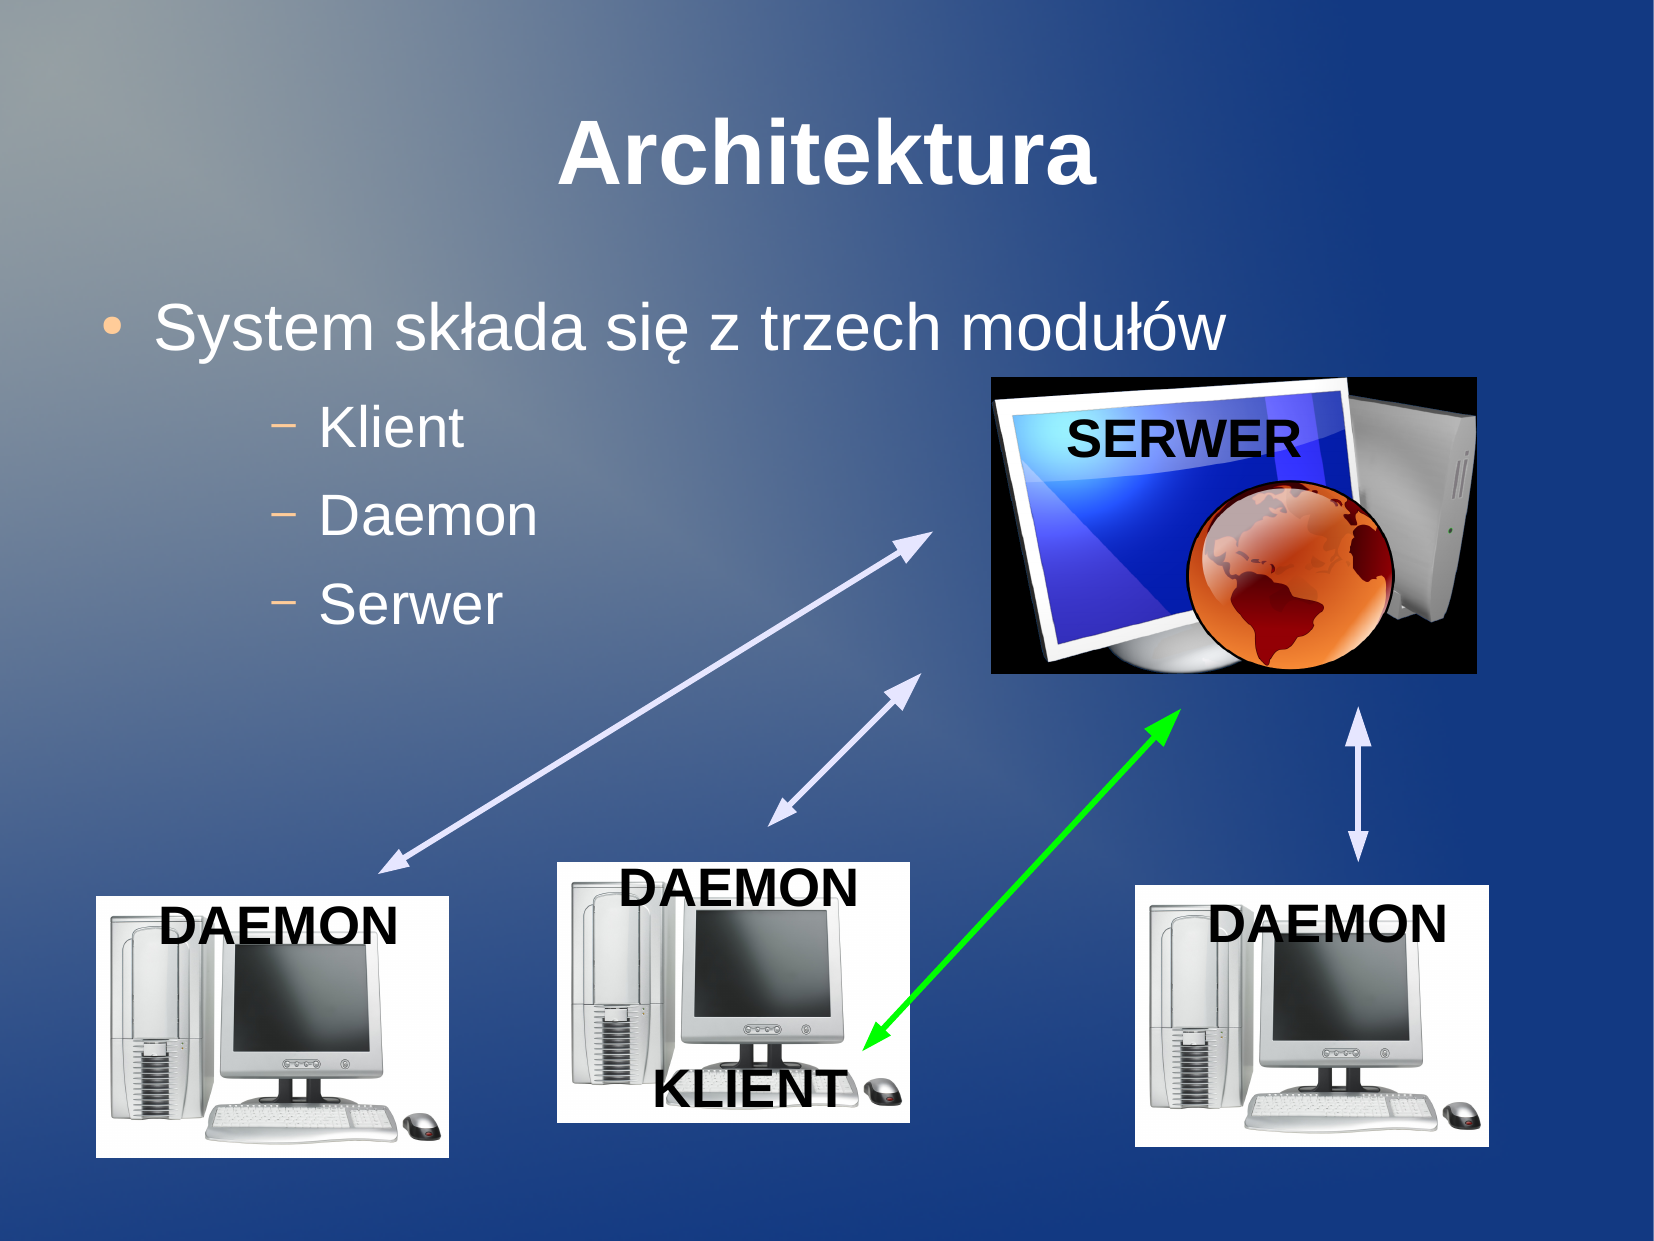

# Architektura
System składa się z trzech modułów
Klient
Daemon
Serwer
SERWER
DAEMON
DAEMON
DAEMON
KLIENT